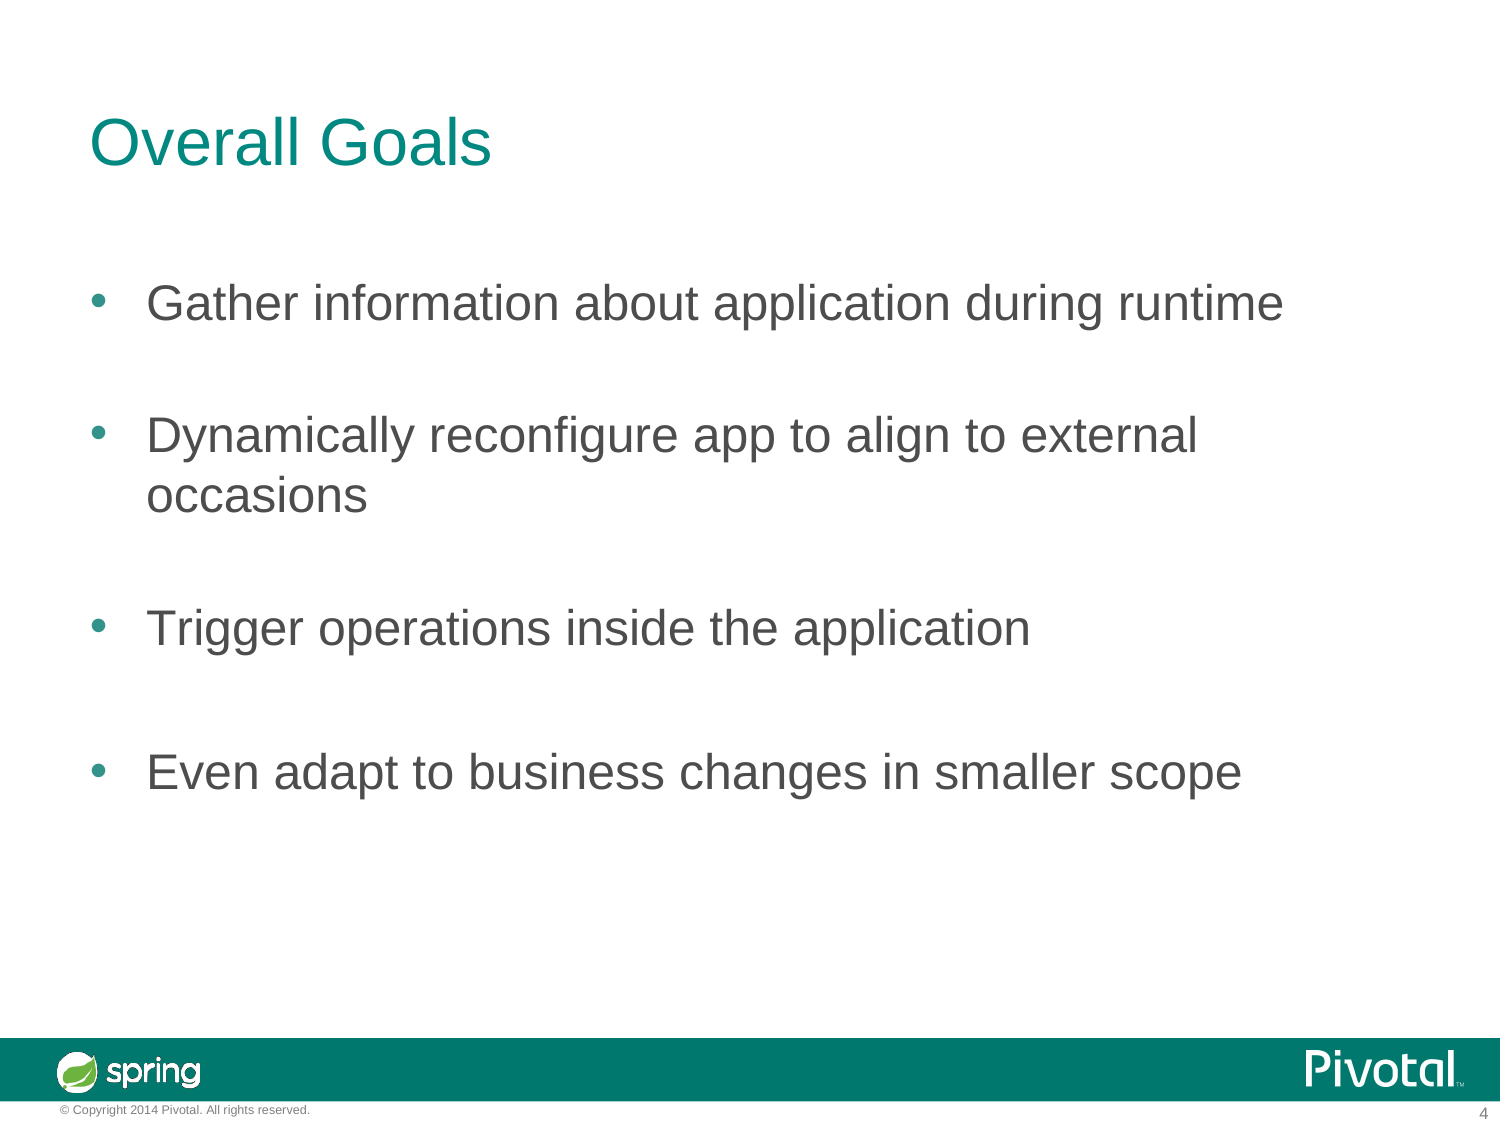

# Overall Goals
Gather information about application during runtime
Dynamically reconfigure app to align to external occasions
Trigger operations inside the application
Even adapt to business changes in smaller scope